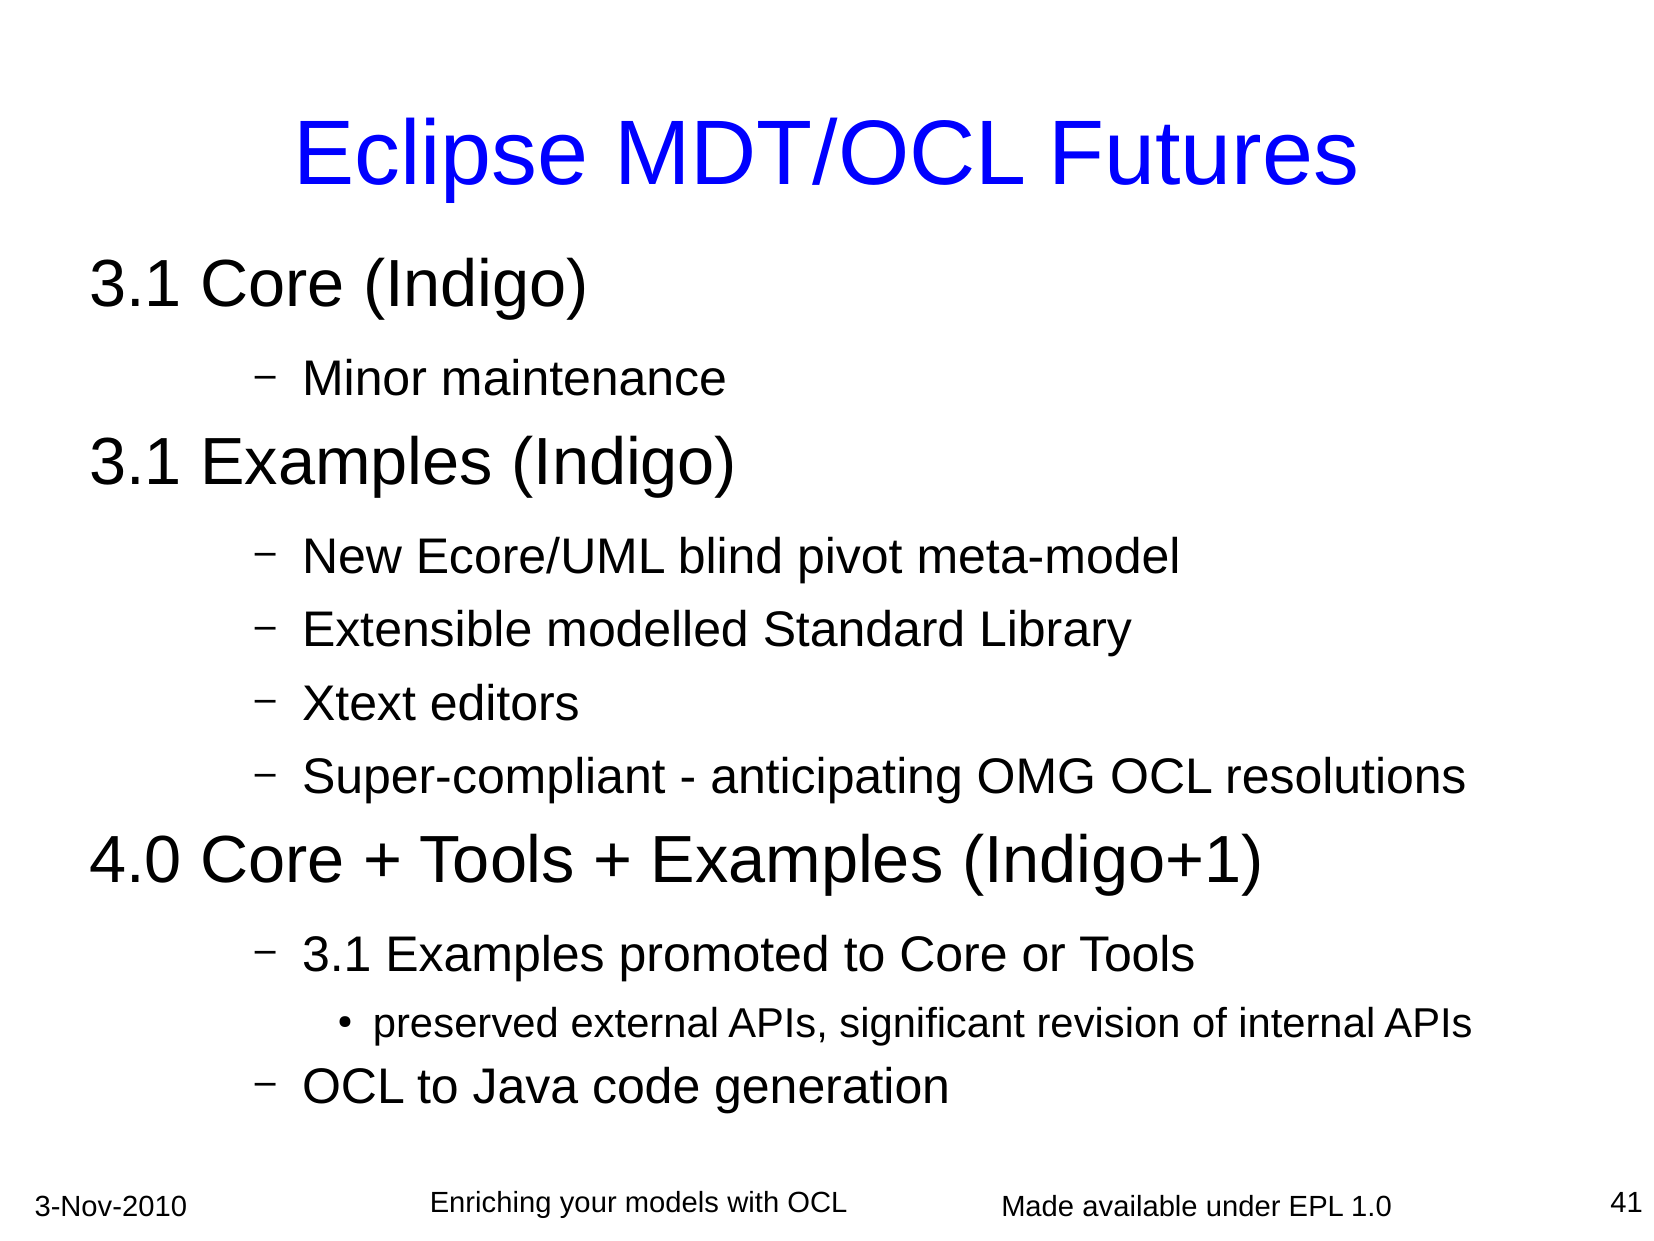

# Eclipse MDT/OCL Futures
3.1 Core (Indigo)
Minor maintenance
3.1 Examples (Indigo)
New Ecore/UML blind pivot meta-model
Extensible modelled Standard Library
Xtext editors
Super-compliant - anticipating OMG OCL resolutions
4.0 Core + Tools + Examples (Indigo+1)
3.1 Examples promoted to Core or Tools
preserved external APIs, significant revision of internal APIs
OCL to Java code generation
Enriching your models with OCL
41
3-Nov-2010